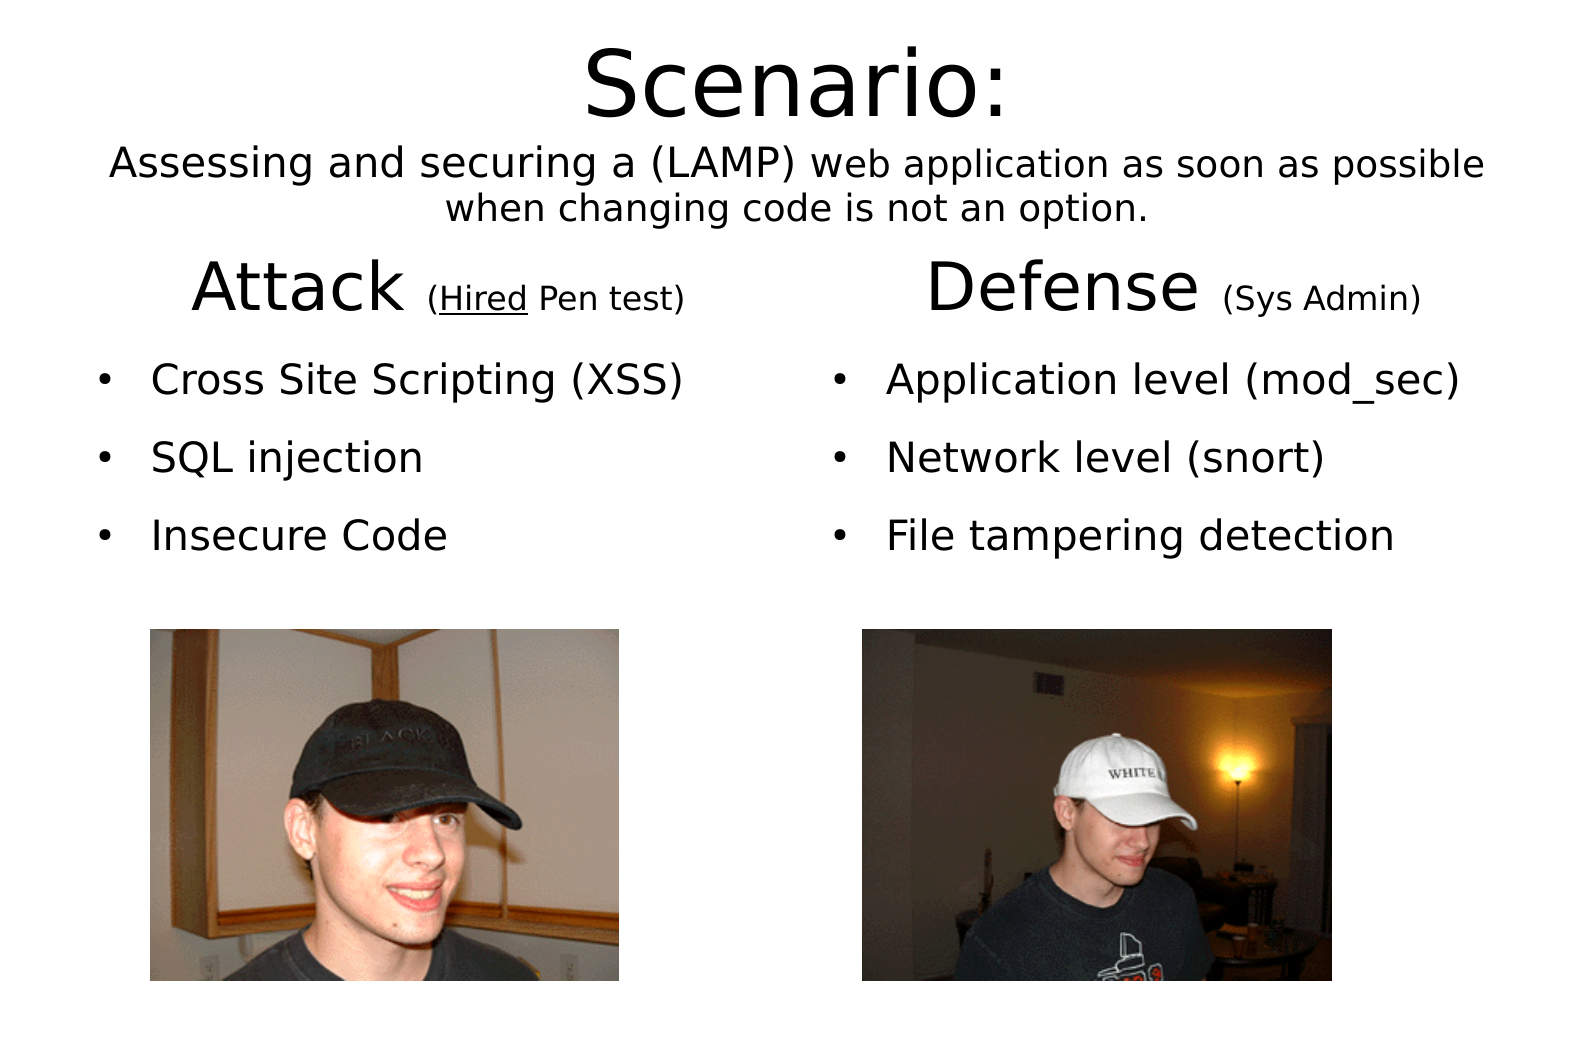

# Scenario: Assessing and securing a (LAMP) web application as soon as possible when changing code is not an option.
Attack (Hired Pen test)
Cross Site Scripting (XSS)
SQL injection
Insecure Code
Defense (Sys Admin)
Application level (mod_sec)
Network level (snort)
File tampering detection